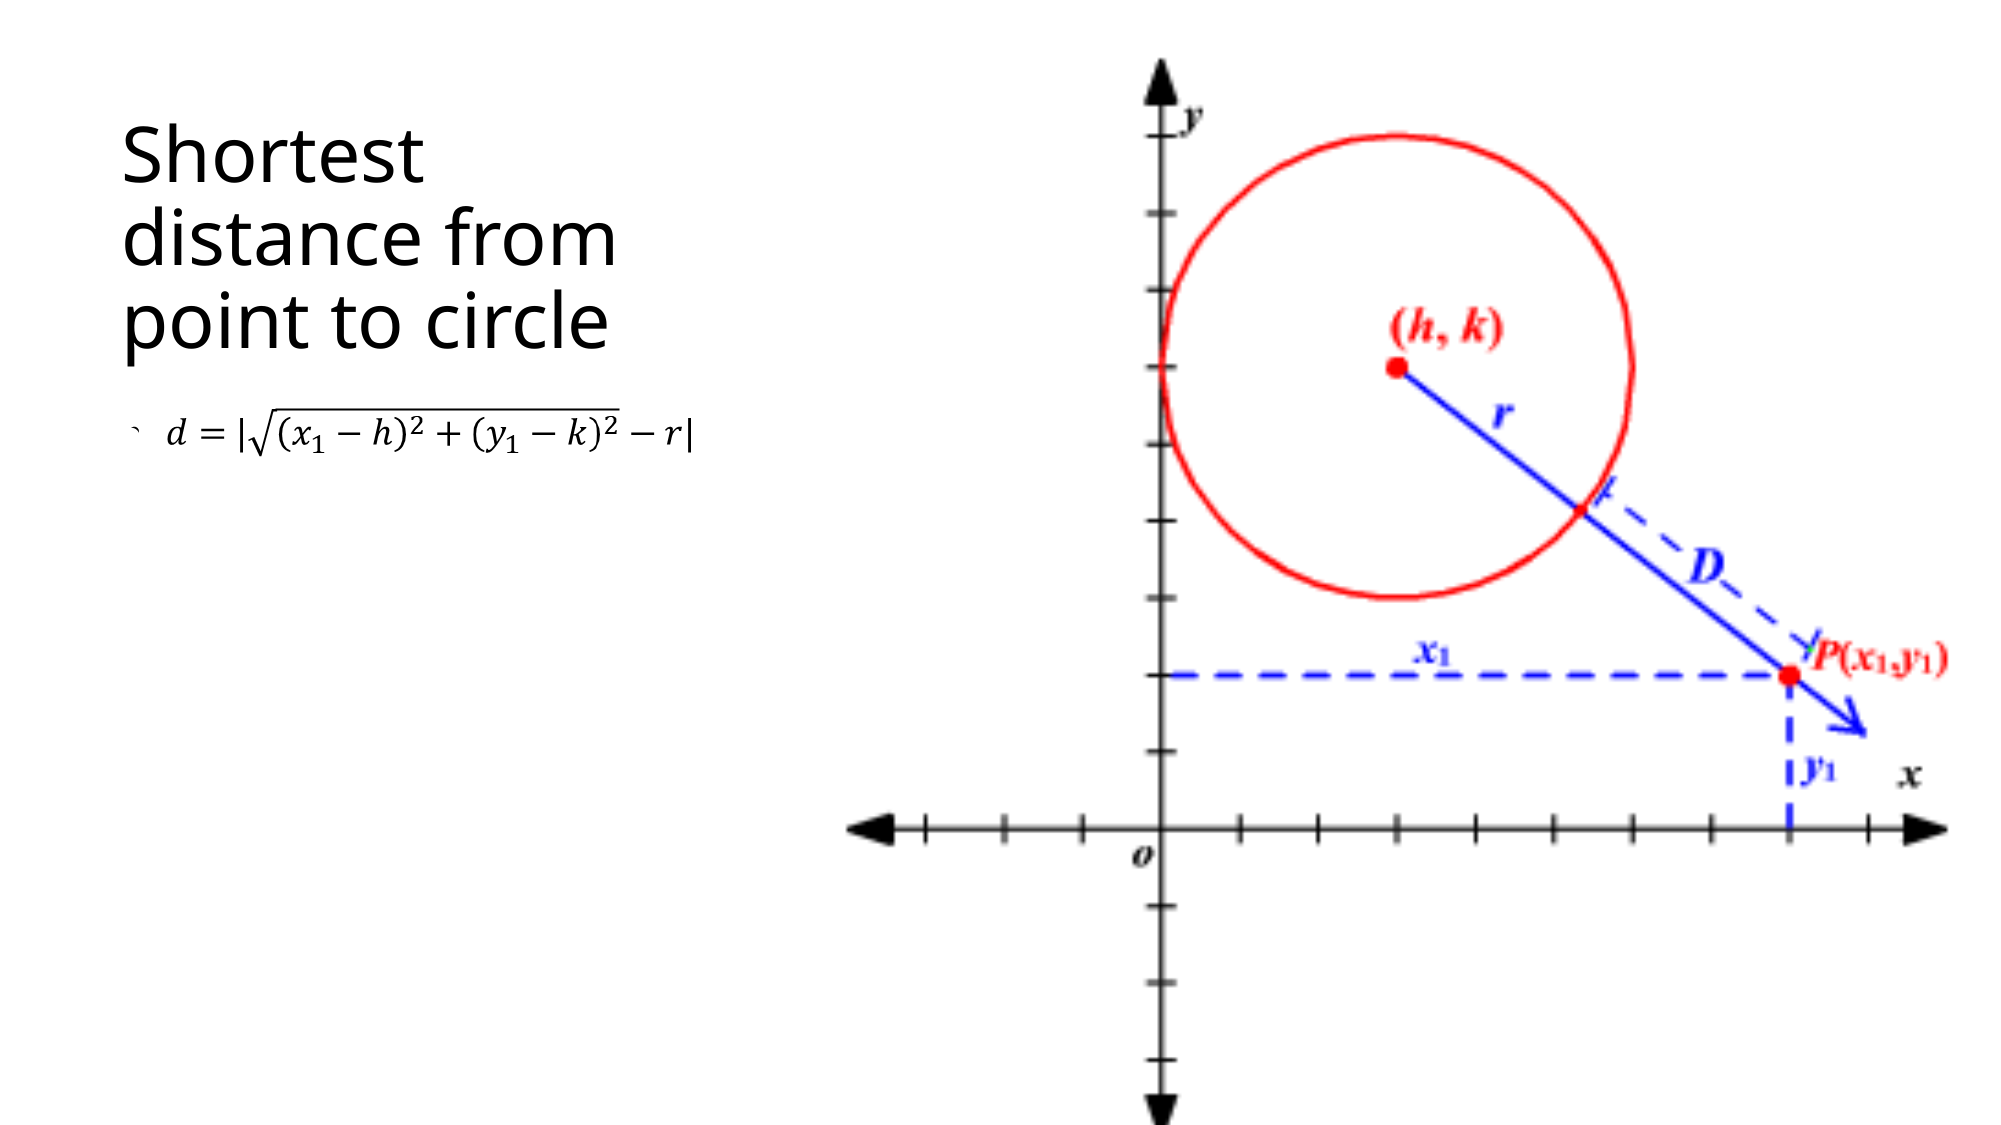

# Shortest distance from point to circle